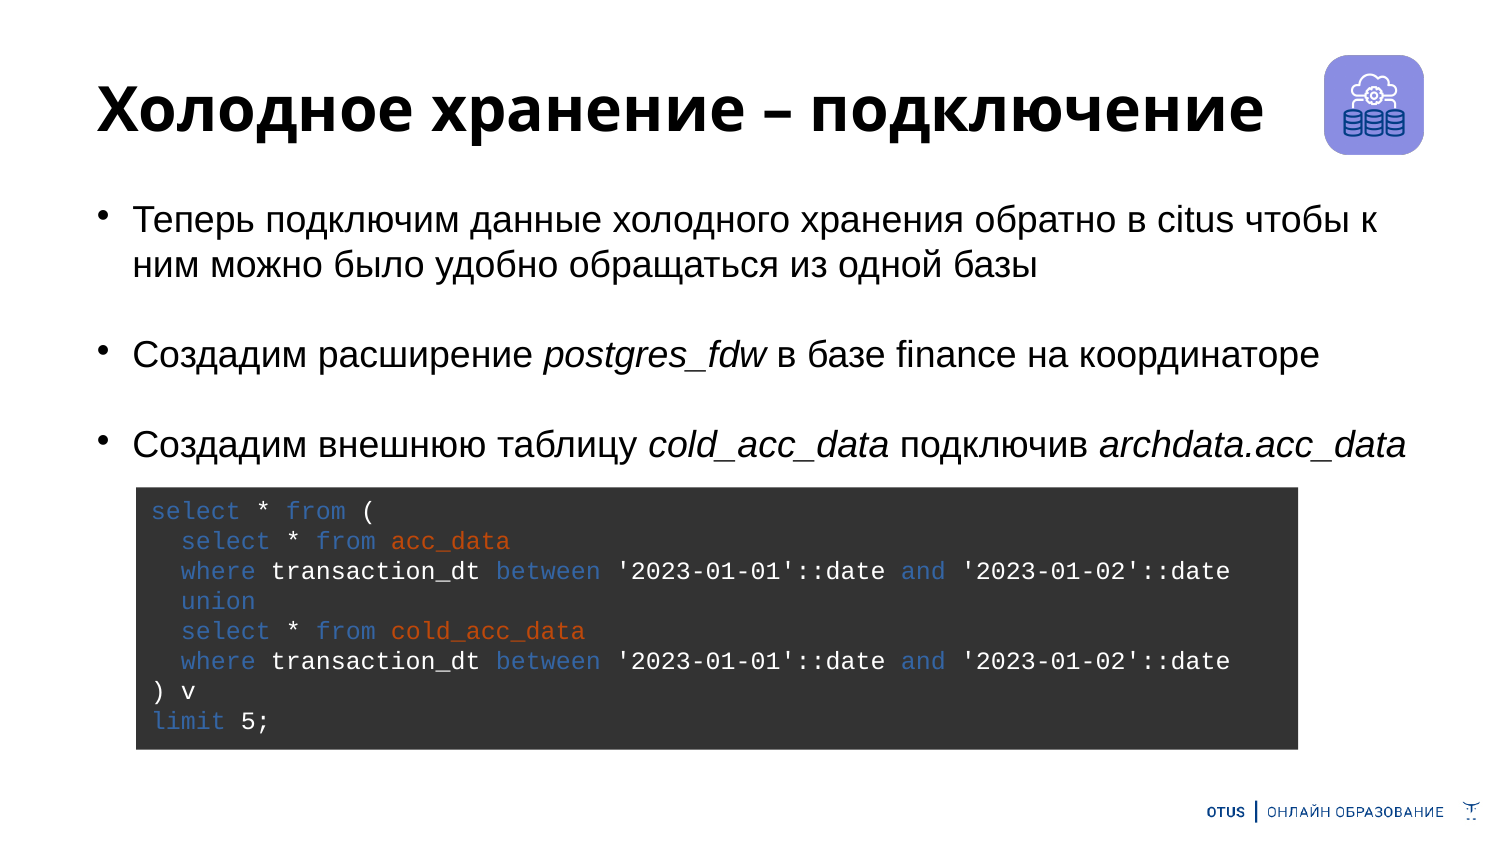

# Холодное хранение – подключение
Теперь подключим данные холодного хранения обратно в citus чтобы к ним можно было удобно обращаться из одной базы
Создадим расширение postgres_fdw в базе finance на координаторе
Создадим внешнюю таблицу cold_acc_data подключив archdata.acc_data
select * from (
 select * from acc_data
 where transaction_dt between '2023-01-01'::date and '2023-01-02'::date
 union
 select * from cold_acc_data
 where transaction_dt between '2023-01-01'::date and '2023-01-02'::date
) v
limit 5;